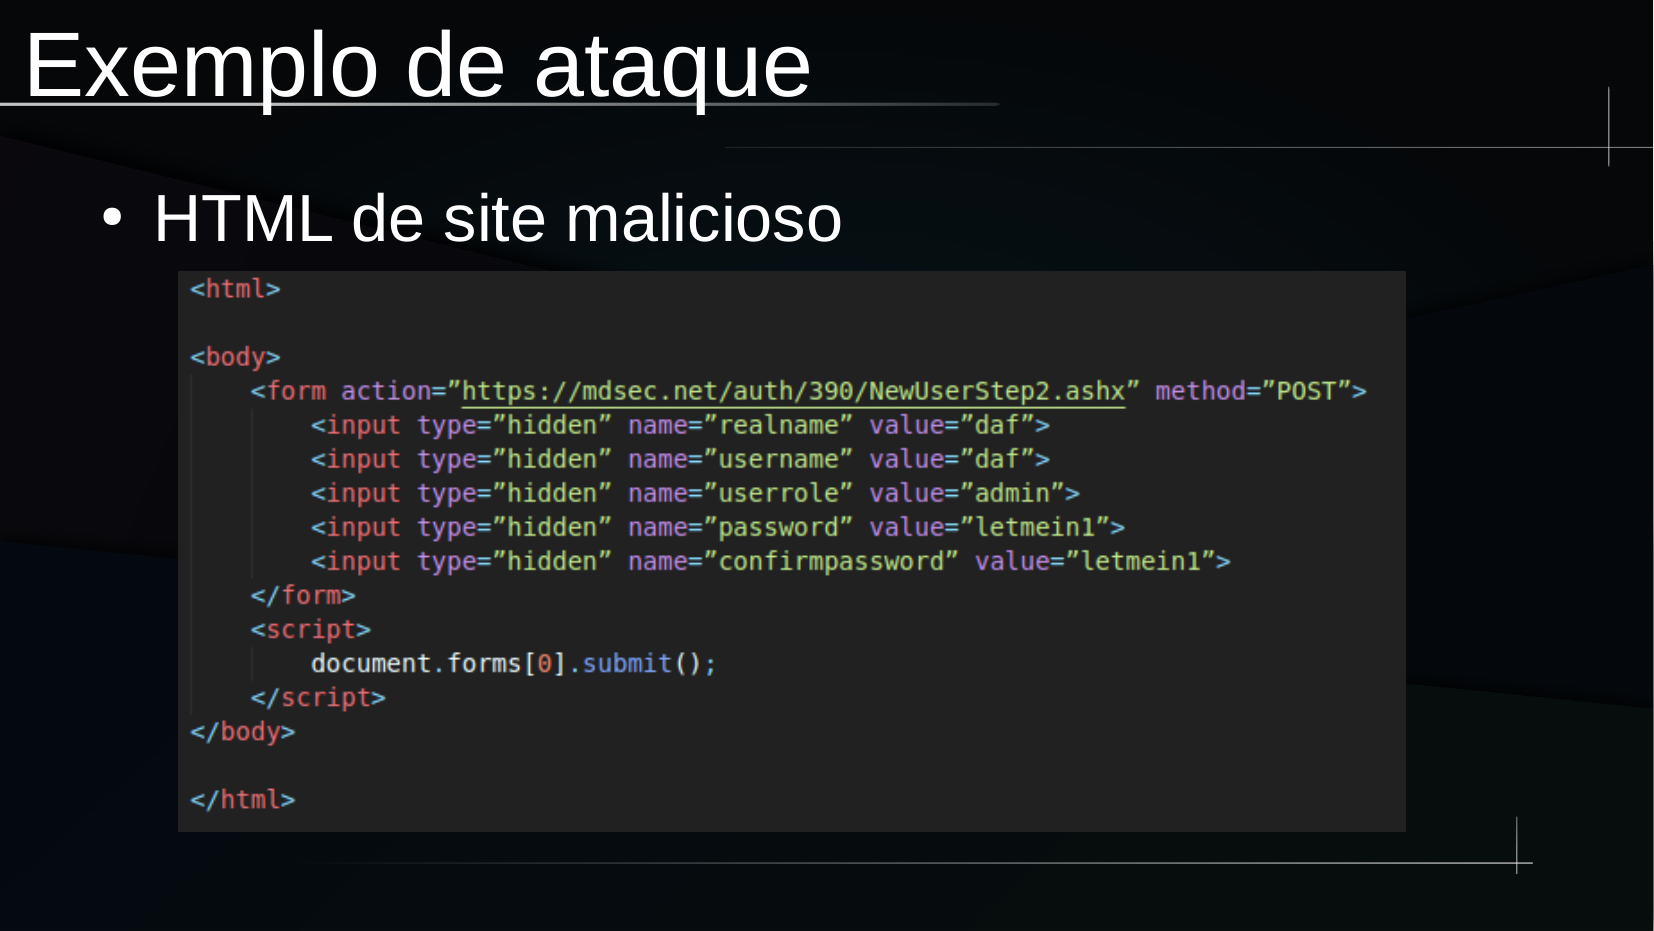

# Exemplo de ataque
HTML de site malicioso